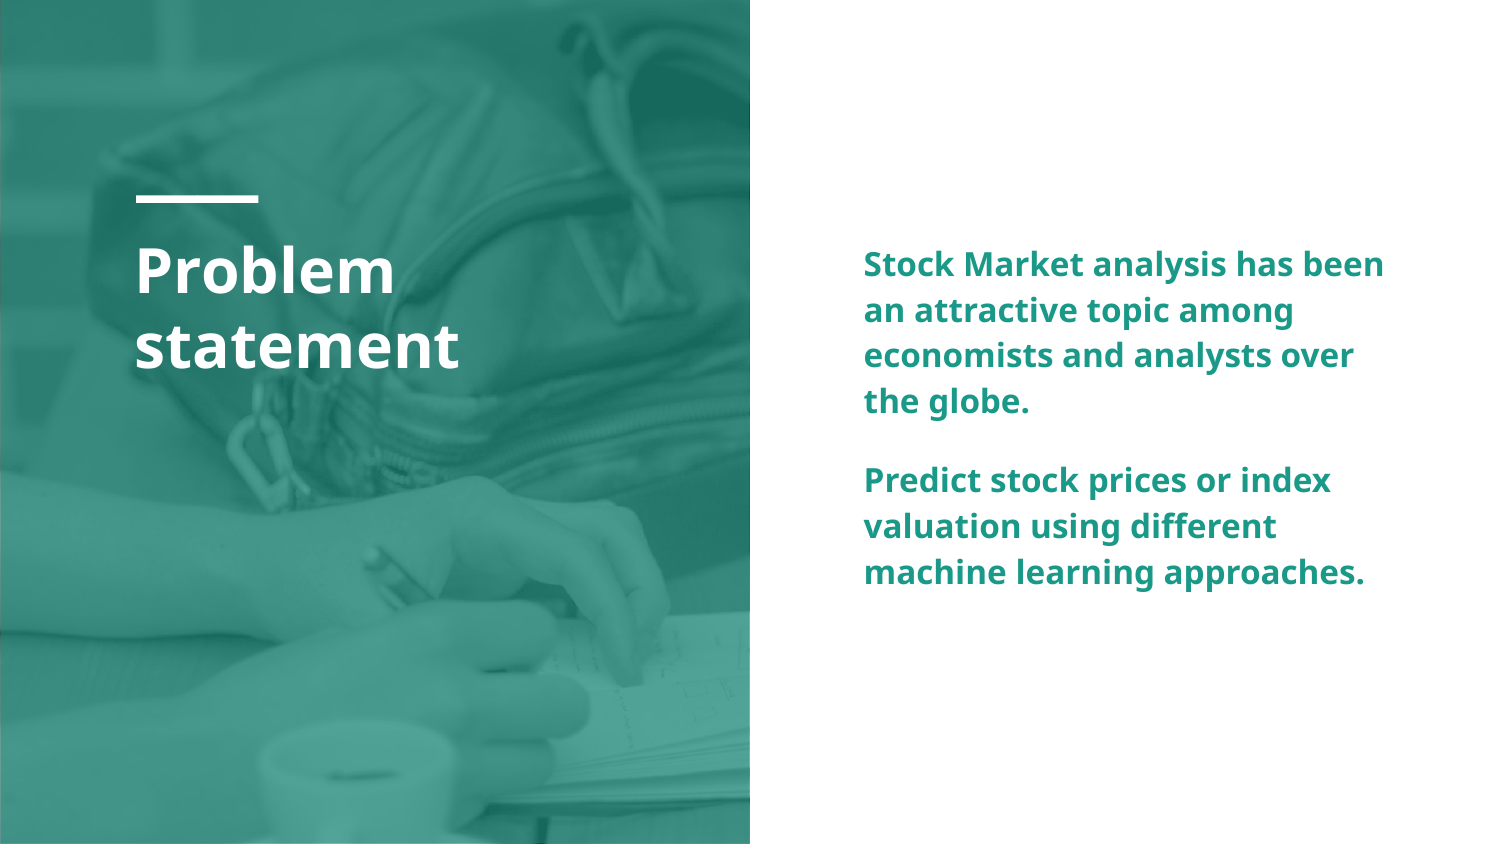

# Problem statement
Stock Market analysis has been an attractive topic among economists and analysts over the globe.
Predict stock prices or index valuation using different machine learning approaches.